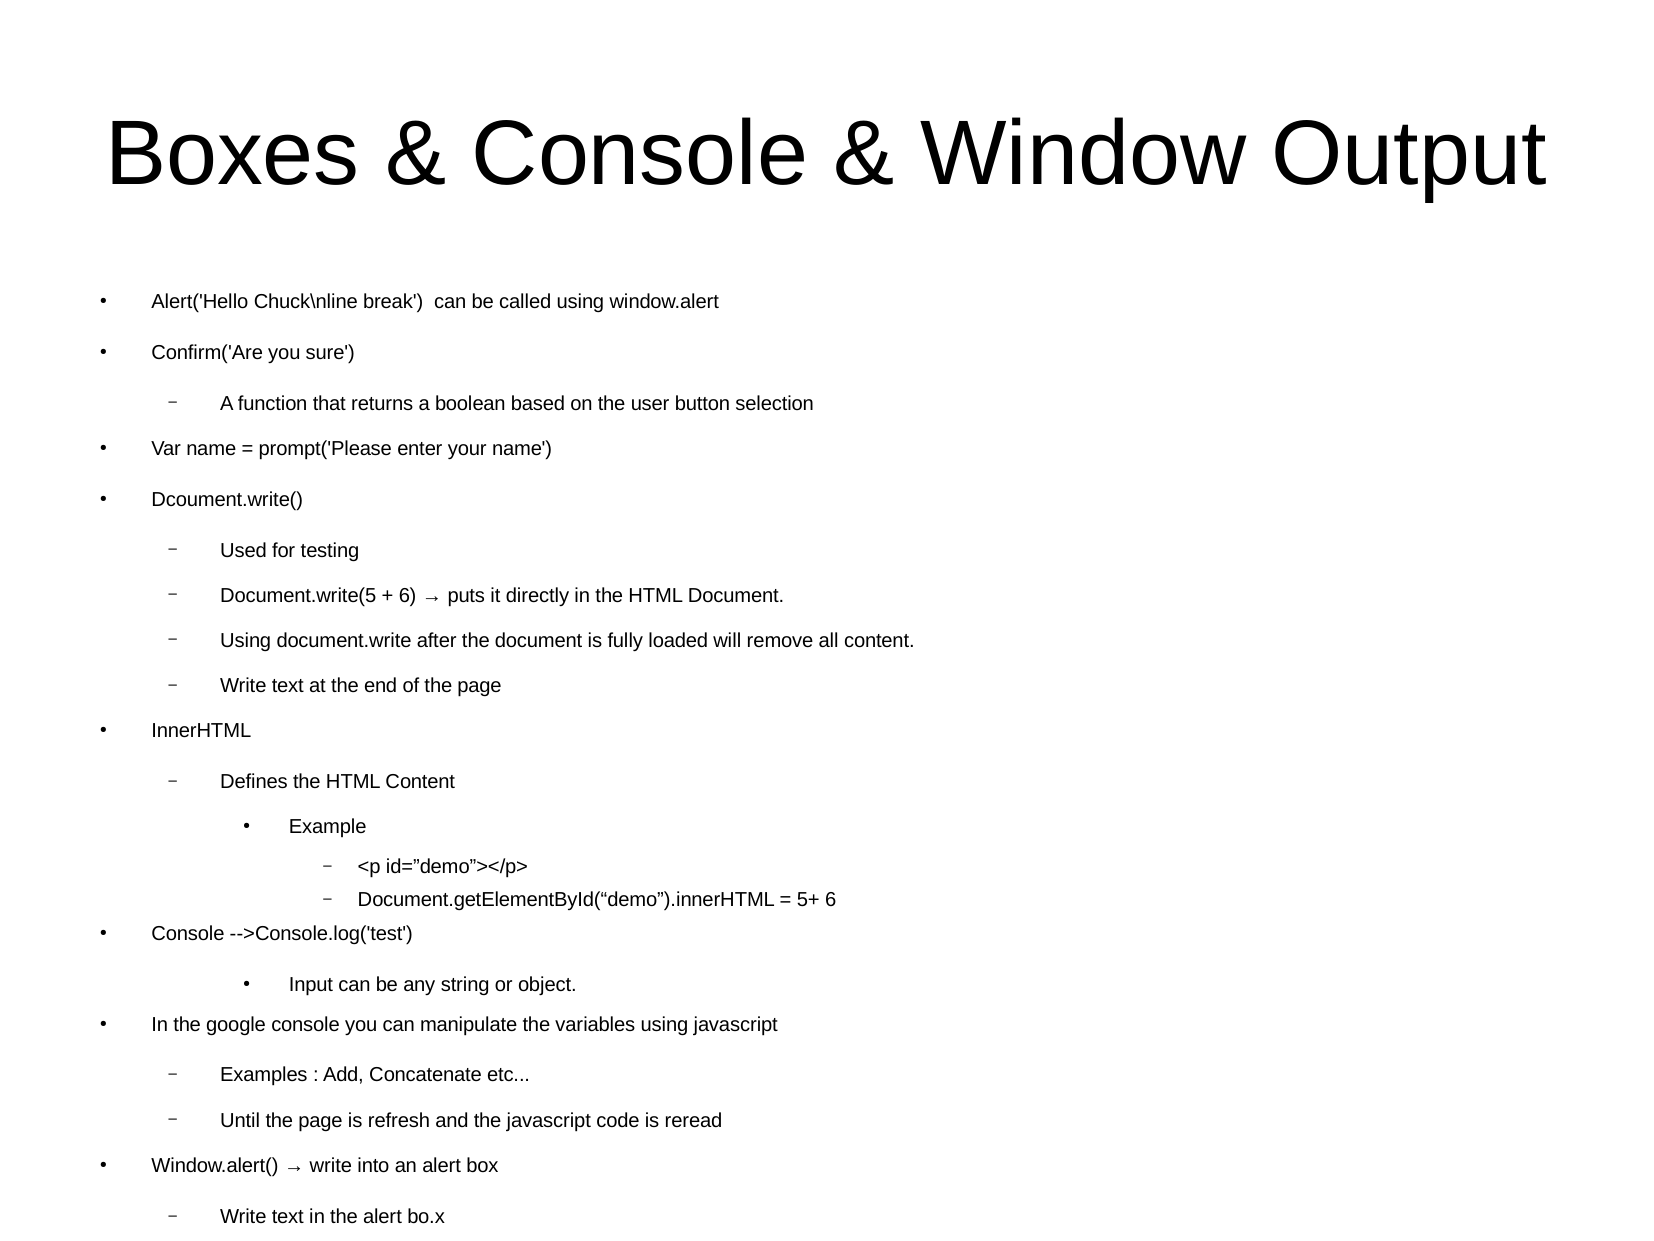

# Boxes & Console & Window Output
Alert('Hello Chuck\nline break') can be called using window.alert
Confirm('Are you sure')
A function that returns a boolean based on the user button selection
Var name = prompt('Please enter your name')
Dcoument.write()
Used for testing
Document.write(5 + 6) → puts it directly in the HTML Document.
Using document.write after the document is fully loaded will remove all content.
Write text at the end of the page
InnerHTML
Defines the HTML Content
Example
<p id=”demo”></p>
Document.getElementById(“demo”).innerHTML = 5+ 6
Console -->Console.log('test')
Input can be any string or object.
In the google console you can manipulate the variables using javascript
Examples : Add, Concatenate etc...
Until the page is refresh and the javascript code is reread
Window.alert() → write into an alert box
Write text in the alert bo.x